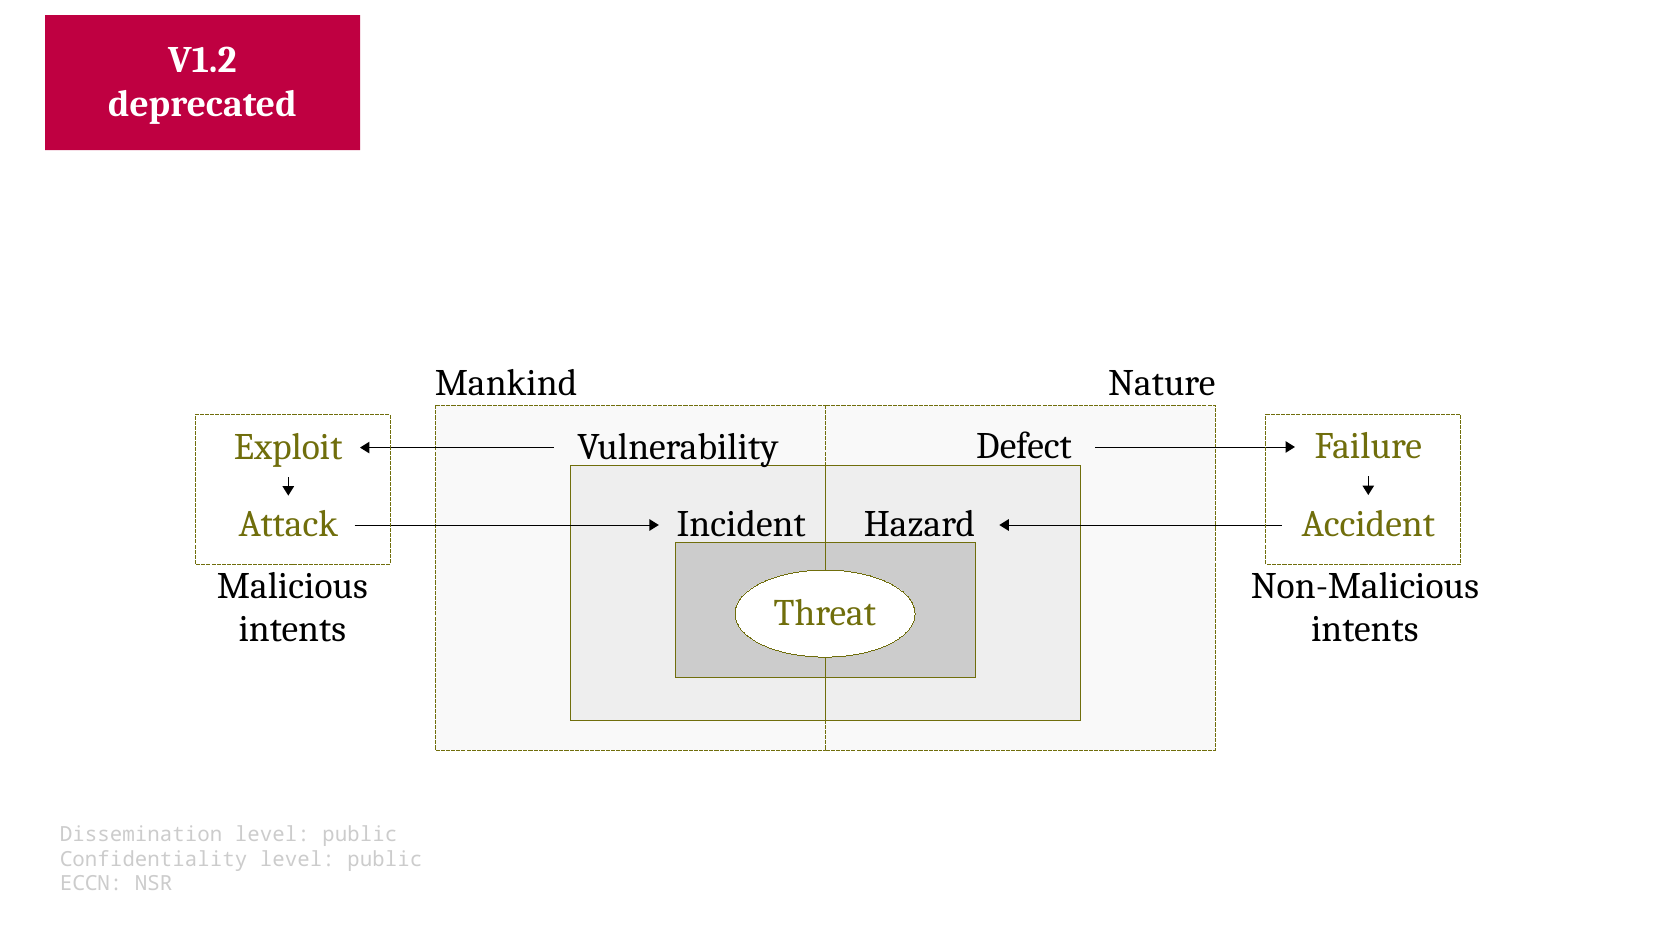

V1.2
deprecated
Nature
Mankind
Defect
Failure
Exploit
Vulnerability
Incident
Hazard
Accident
Attack
Malicious intents
Non-Malicious intents
Threat
Dissemination level: public
Confidentiality level: public
ECCN: NSR